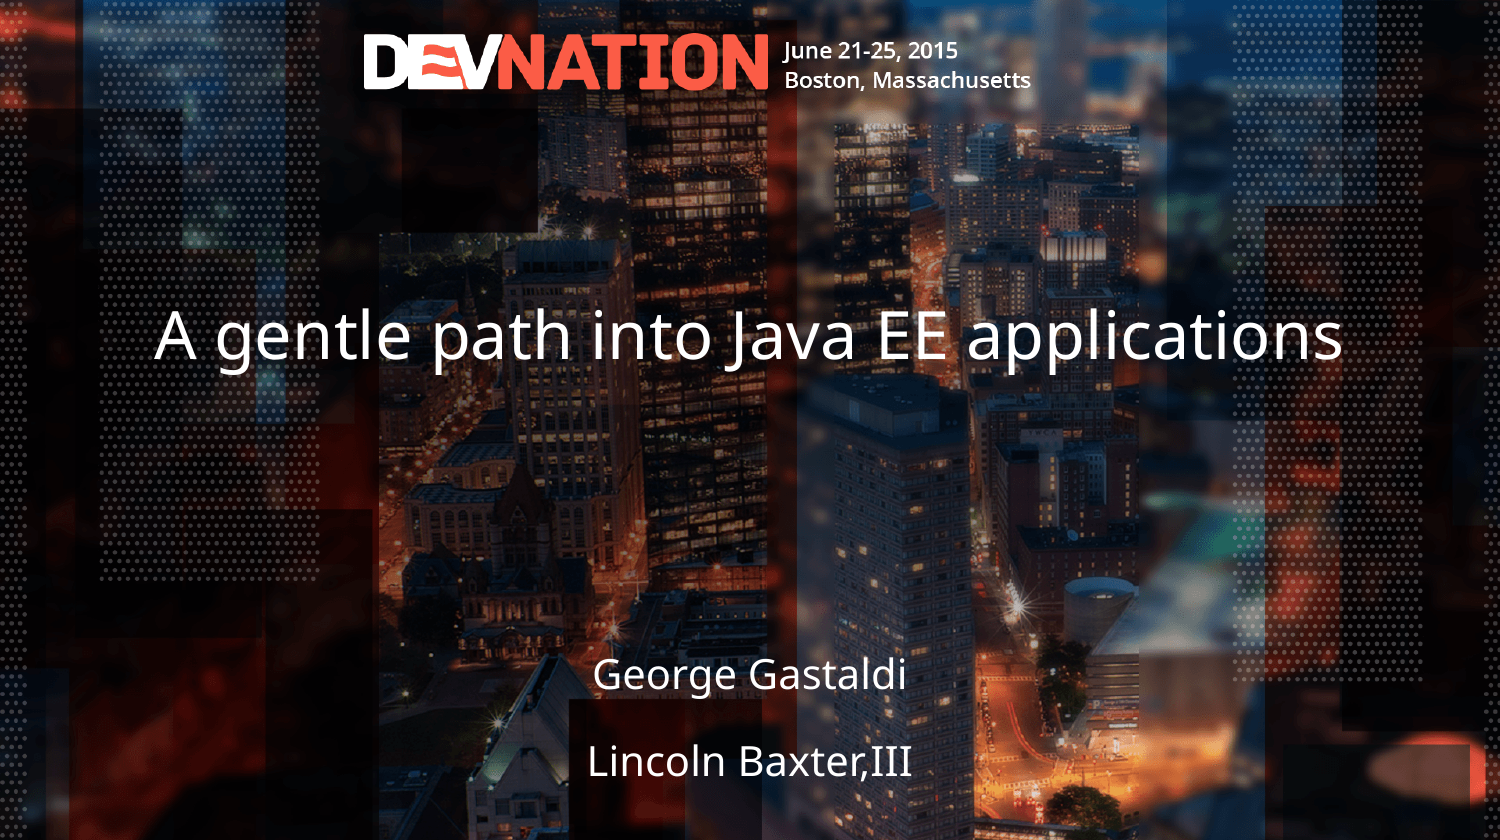

# A gentle path into Java EE applications
George Gastaldi
Lincoln Baxter,III